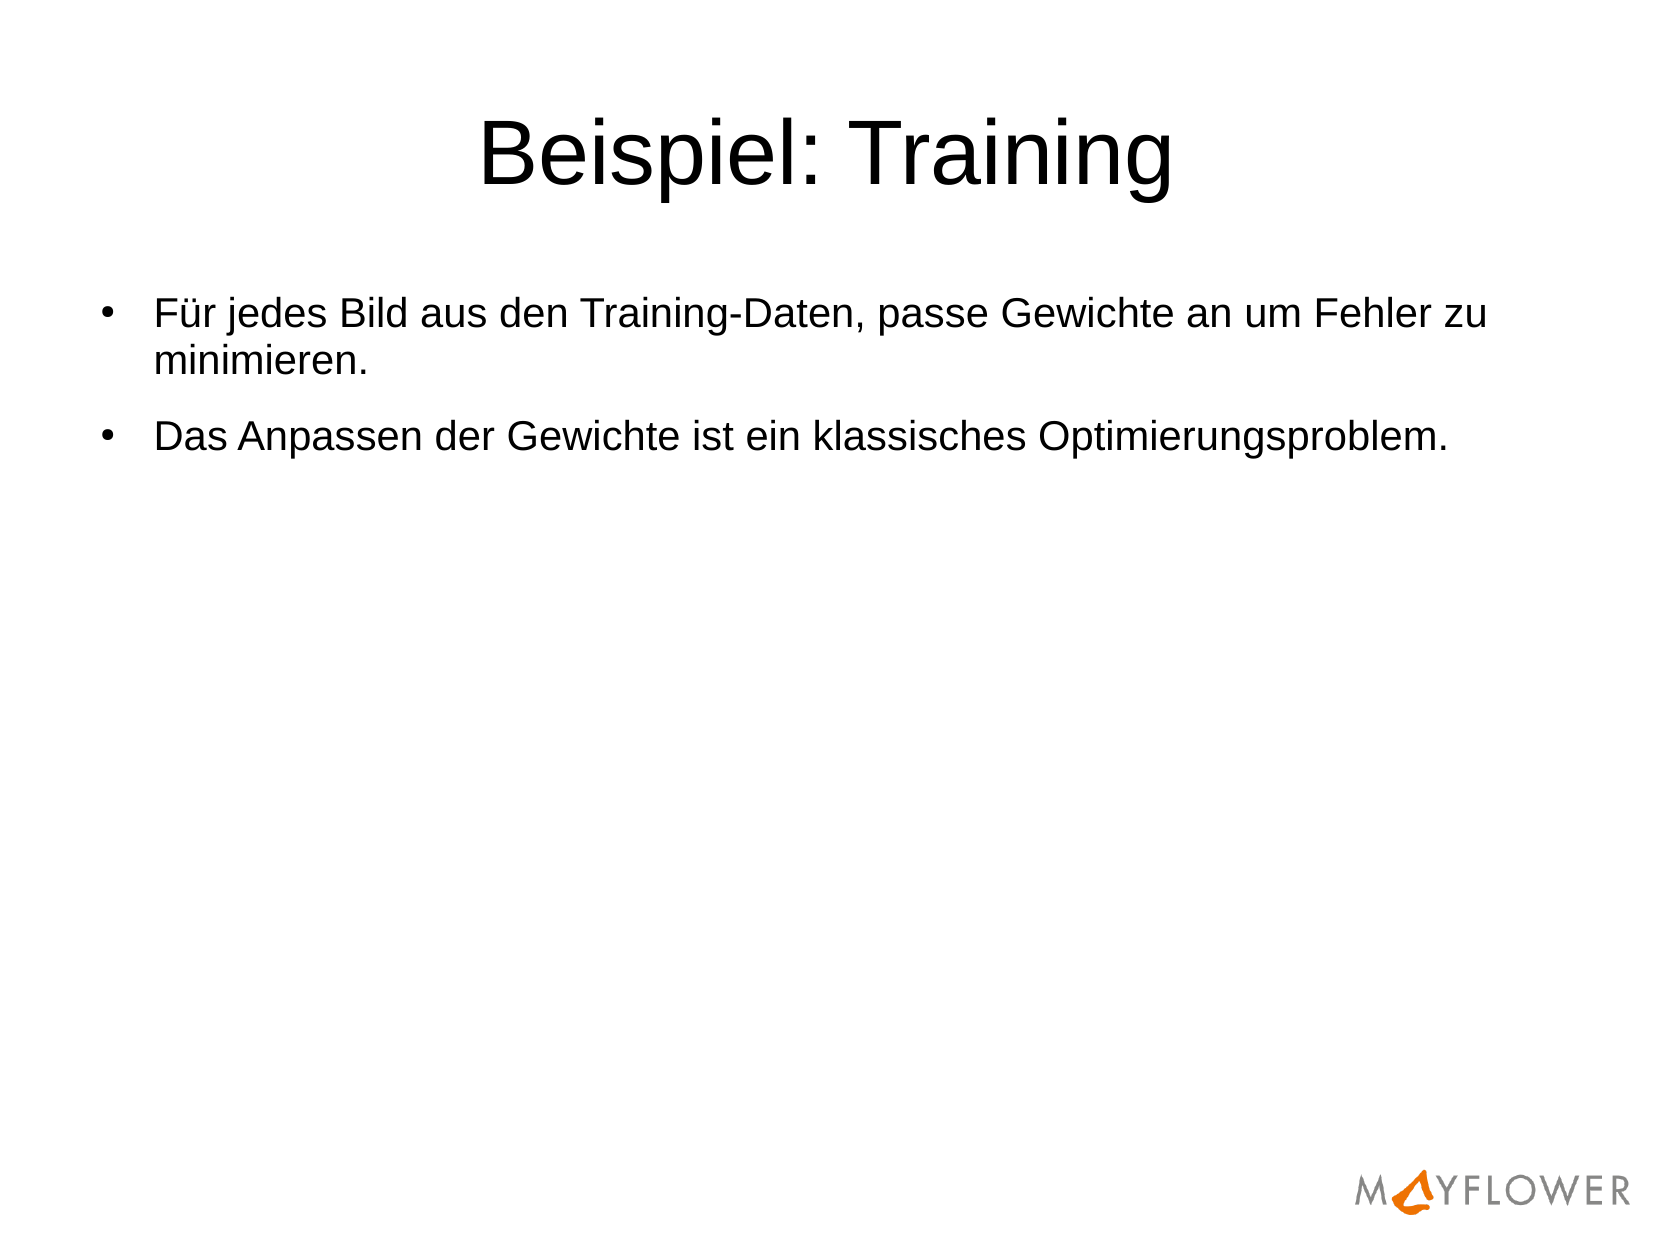

# Beispiel: Training
Für jedes Bild aus den Training-Daten, passe Gewichte an um Fehler zu minimieren.
Das Anpassen der Gewichte ist ein klassisches Optimierungsproblem.